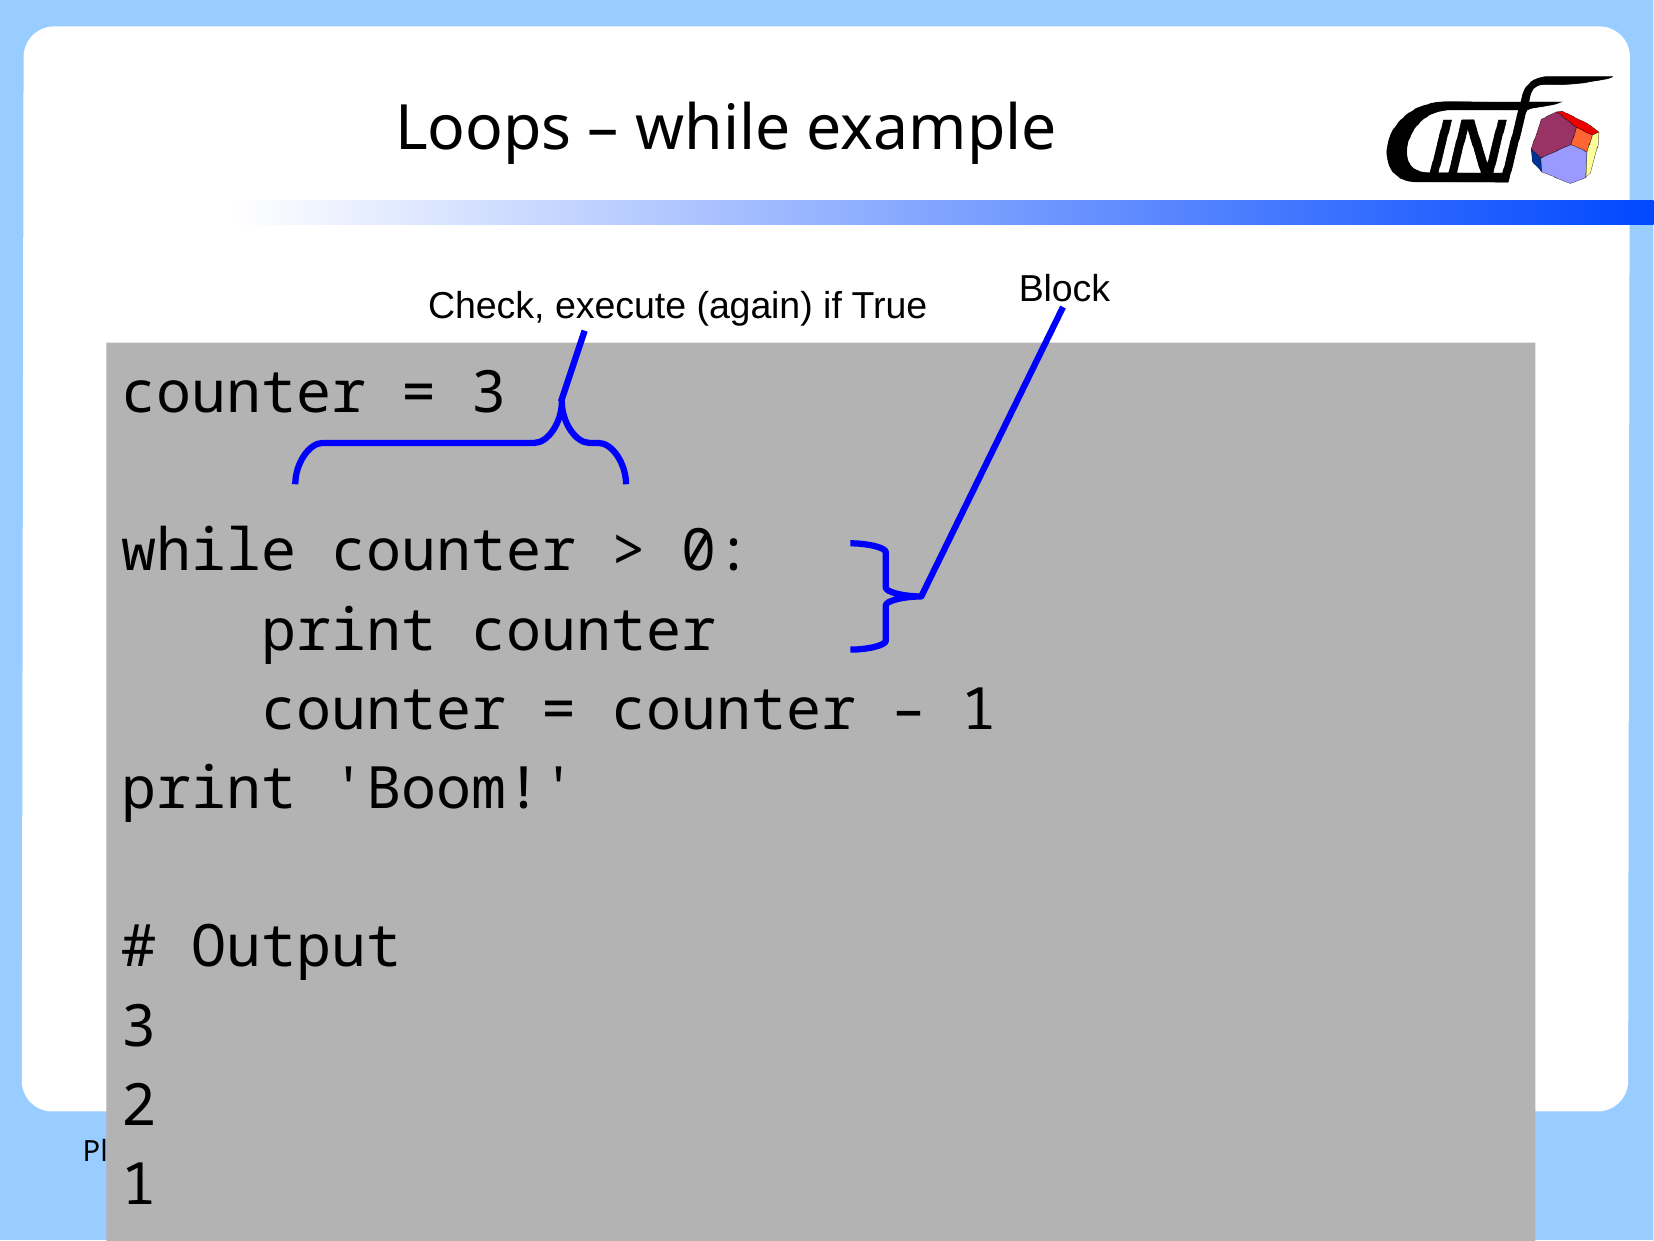

# Loops – while example
Block
Check, execute (again) if True
counter = 3
while counter > 0:
 print counter
 counter = counter – 1
print 'Boom!'
# Output
3
2
1
Boom!